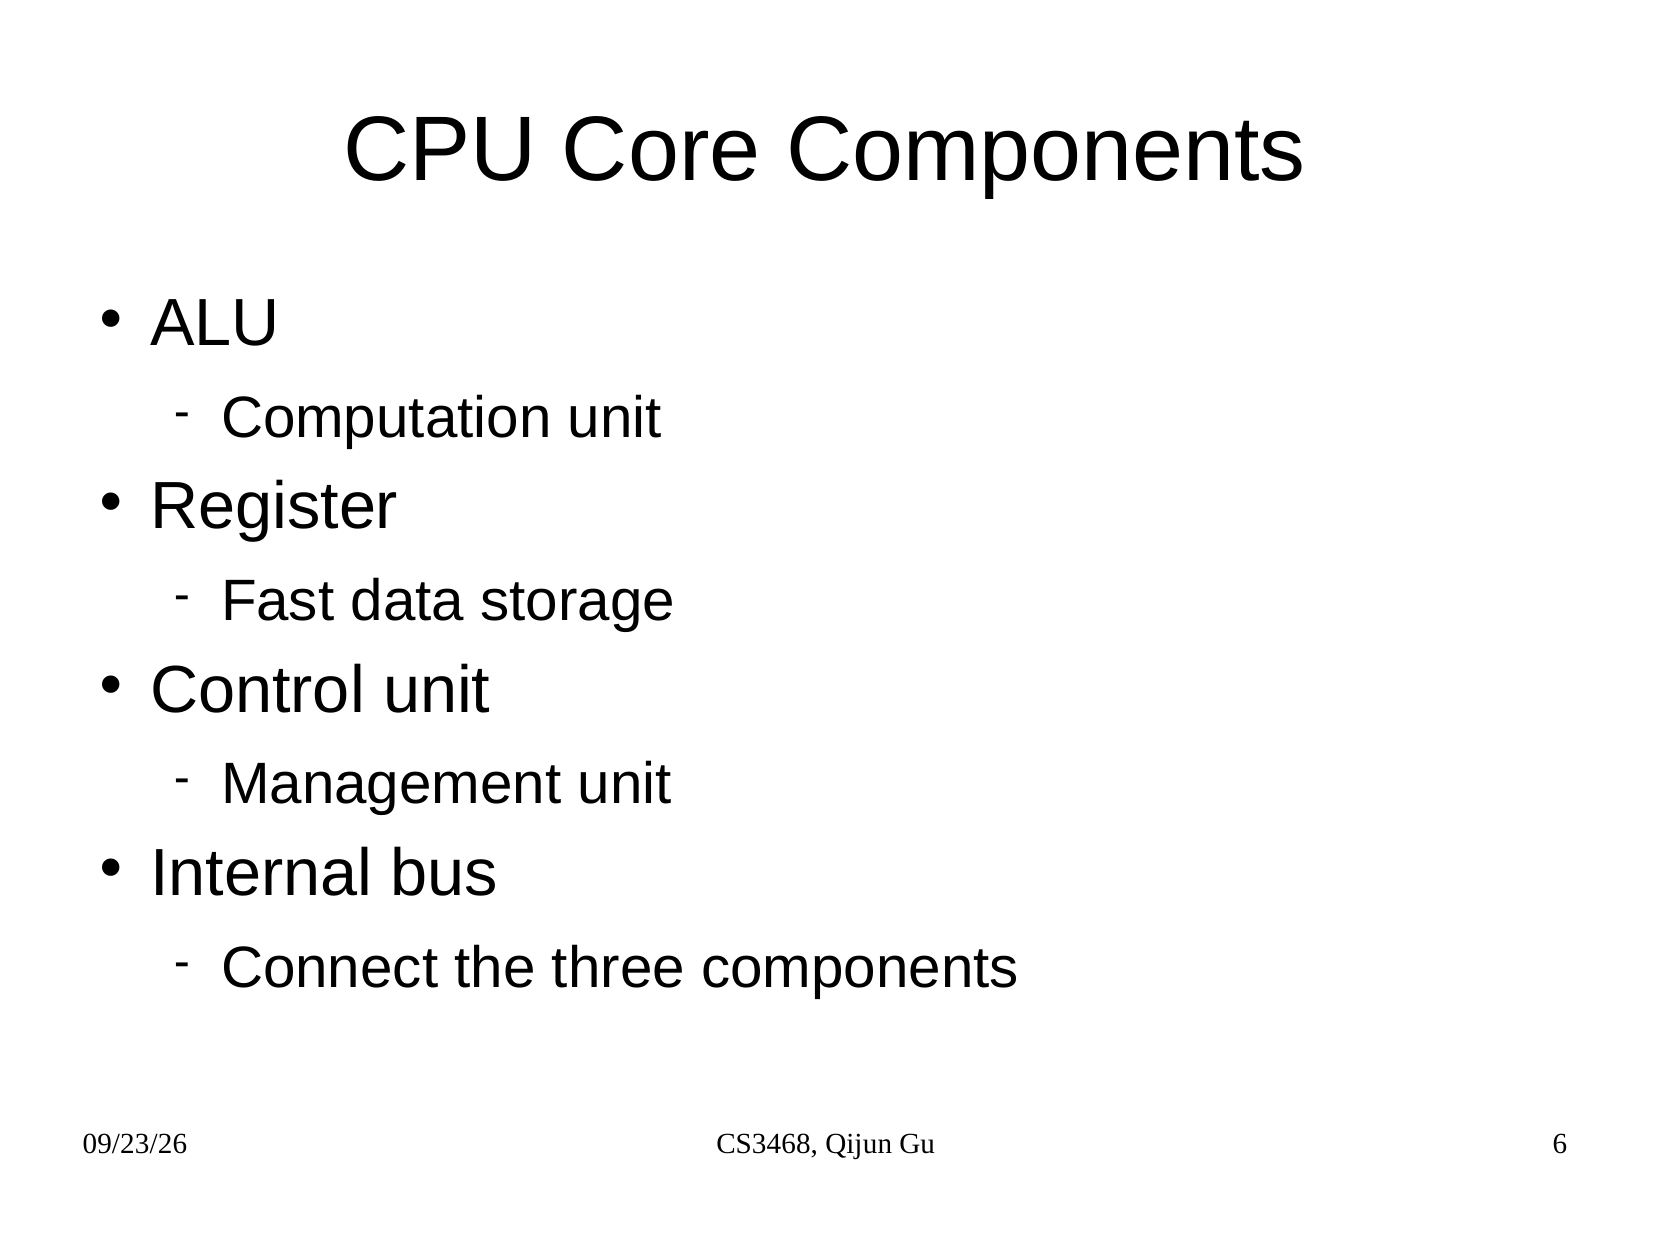

# CPU Core Components
ALU
Computation unit
Register
Fast data storage
Control unit
Management unit
Internal bus
Connect the three components
CS3468, Qijun Gu
6